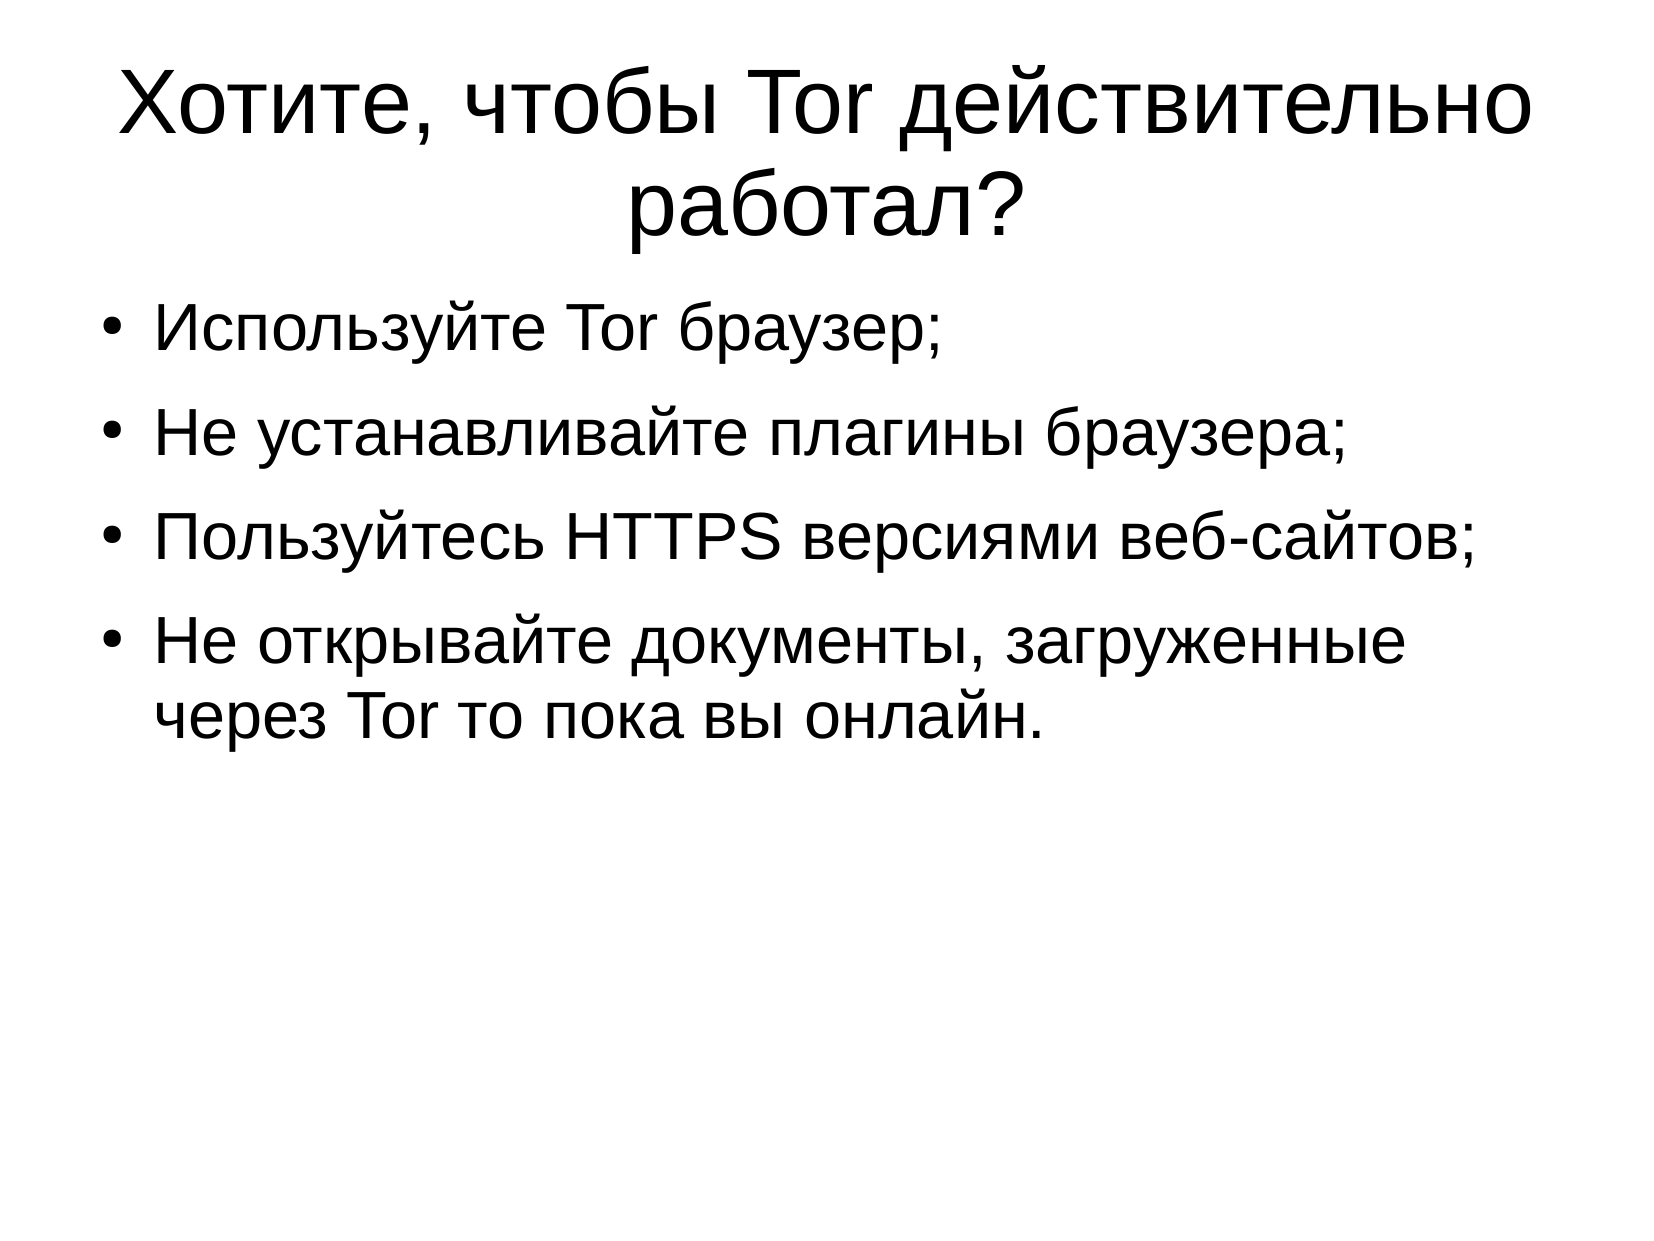

# Хотите, чтобы Tor действительно работал?
Используйте Tor браузер;
Не устанавливайте плагины браузера;
Пользуйтесь HTTPS версиями веб-сайтов;
Не открывайте документы, загруженные через Tor то пока вы онлайн.